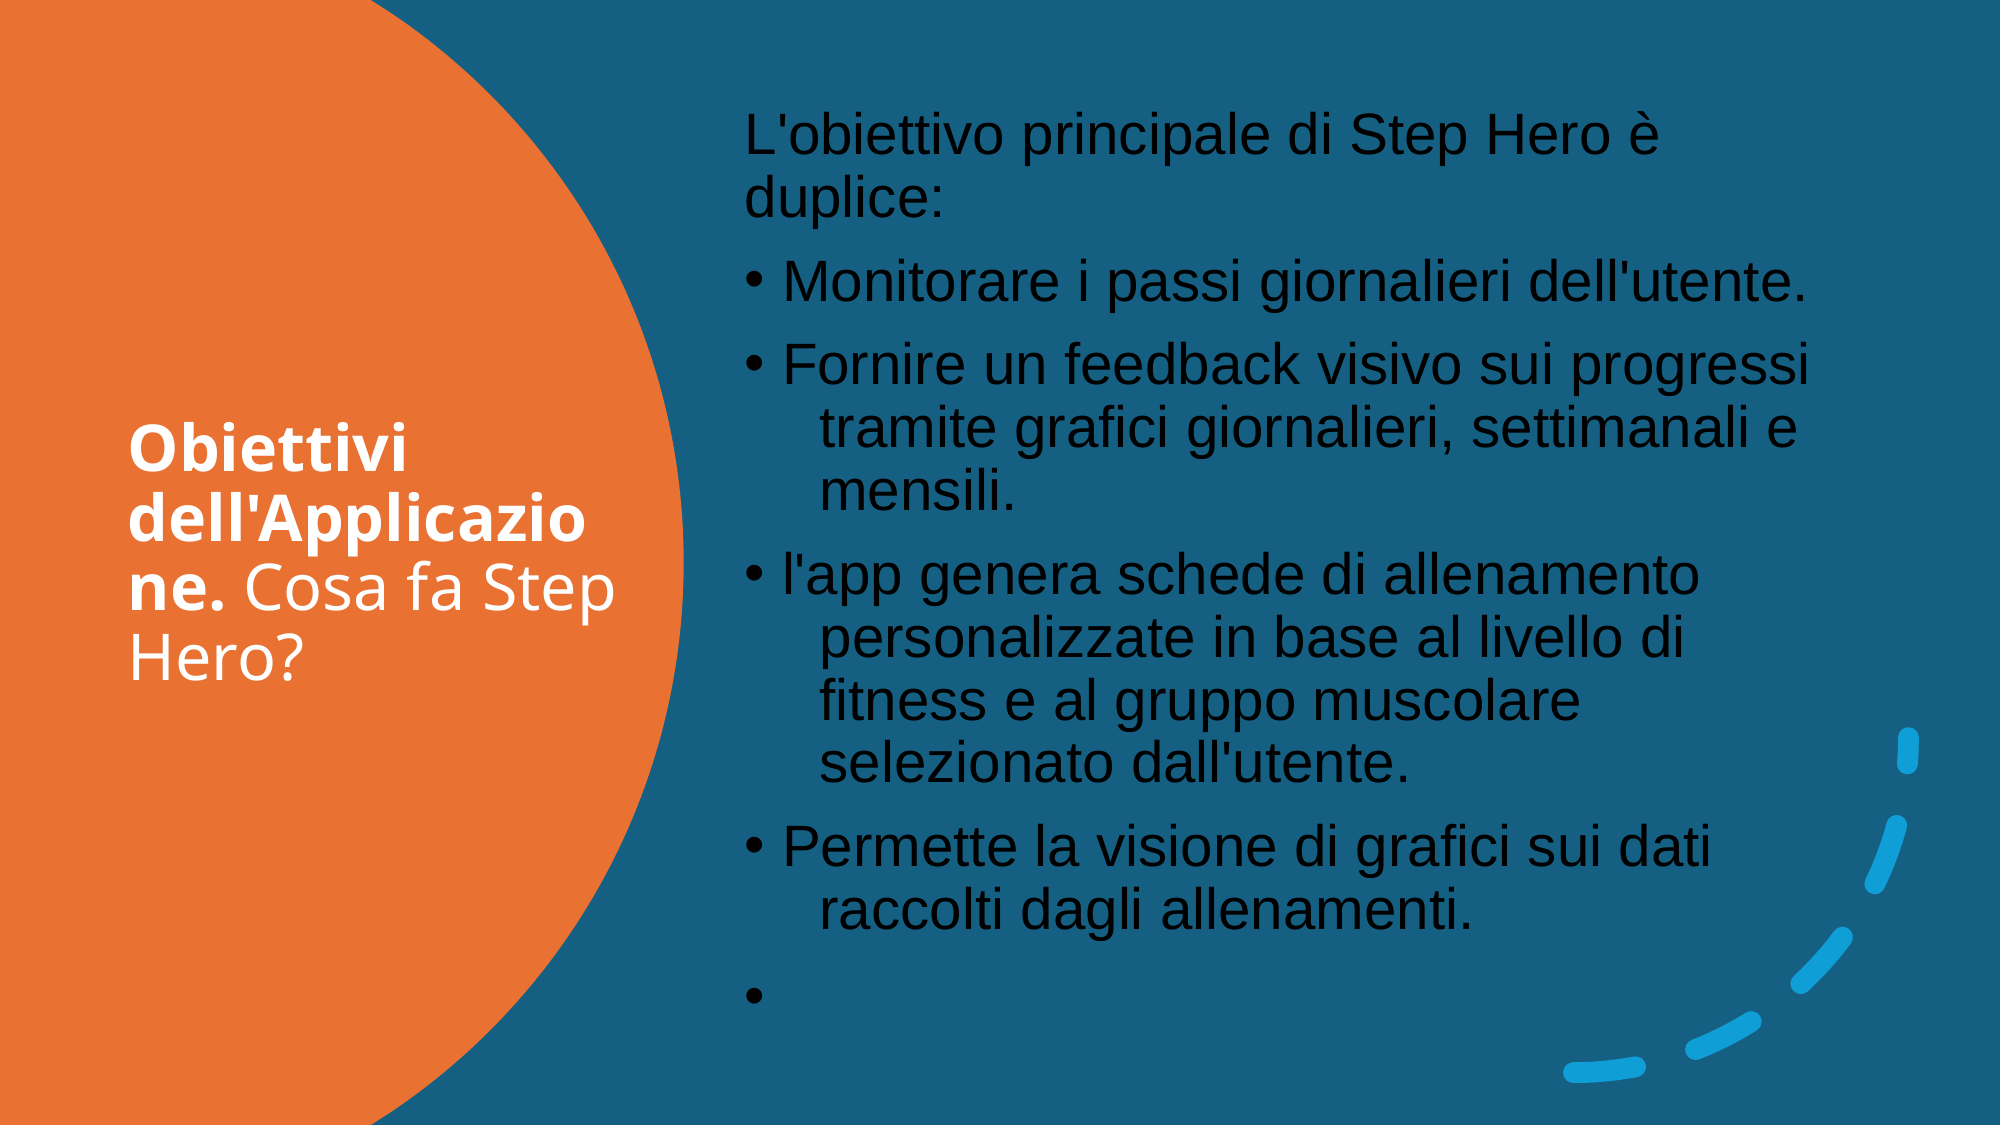

L'obiettivo principale di Step Hero è duplice:
Monitorare i passi giornalieri dell'utente.
Fornire un feedback visivo sui progressi tramite grafici giornalieri, settimanali e mensili.
l'app genera schede di allenamento personalizzate in base al livello di fitness e al gruppo muscolare selezionato dall'utente.
Permette la visione di grafici sui dati raccolti dagli allenamenti.
# Obiettivi dell'Applicazione. Cosa fa Step Hero?